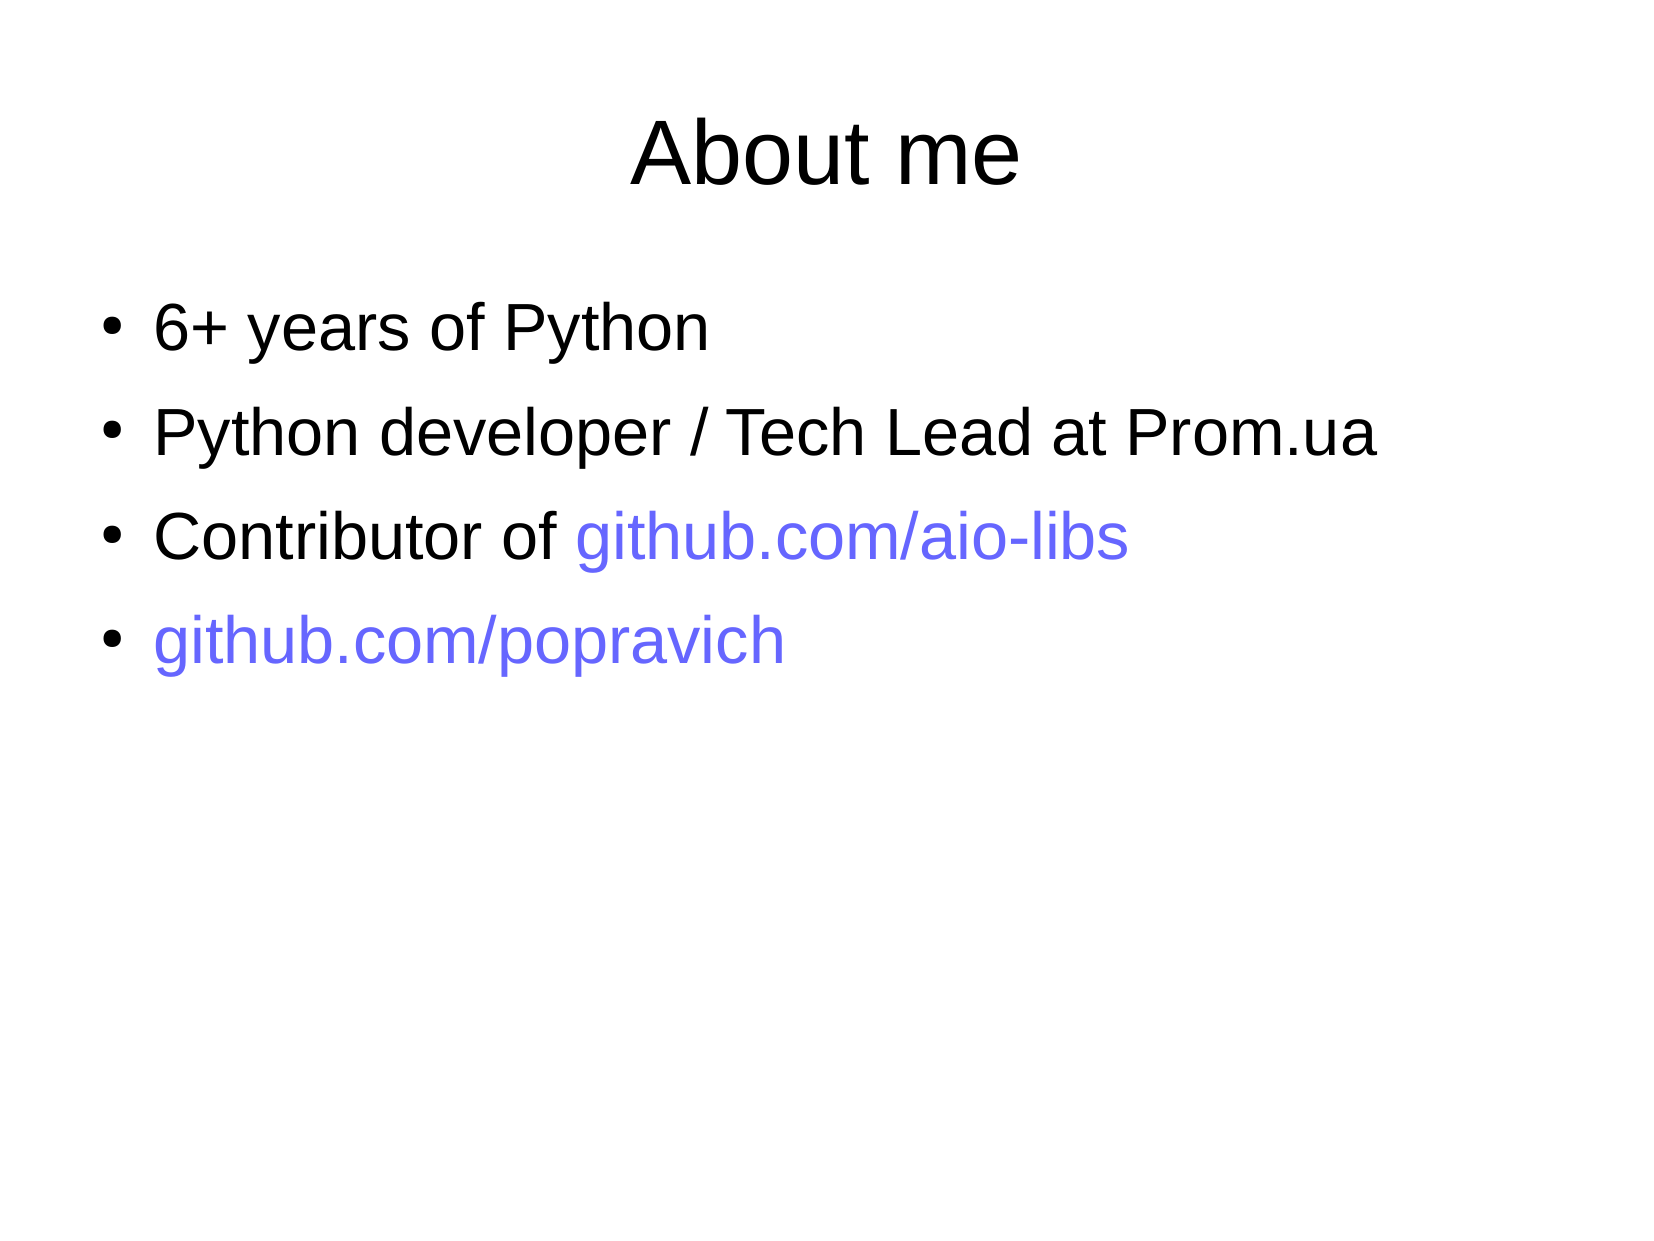

# About me
6+ years of Python
Python developer / Tech Lead at Prom.ua
Contributor of github.com/aio-libs
github.com/popravich